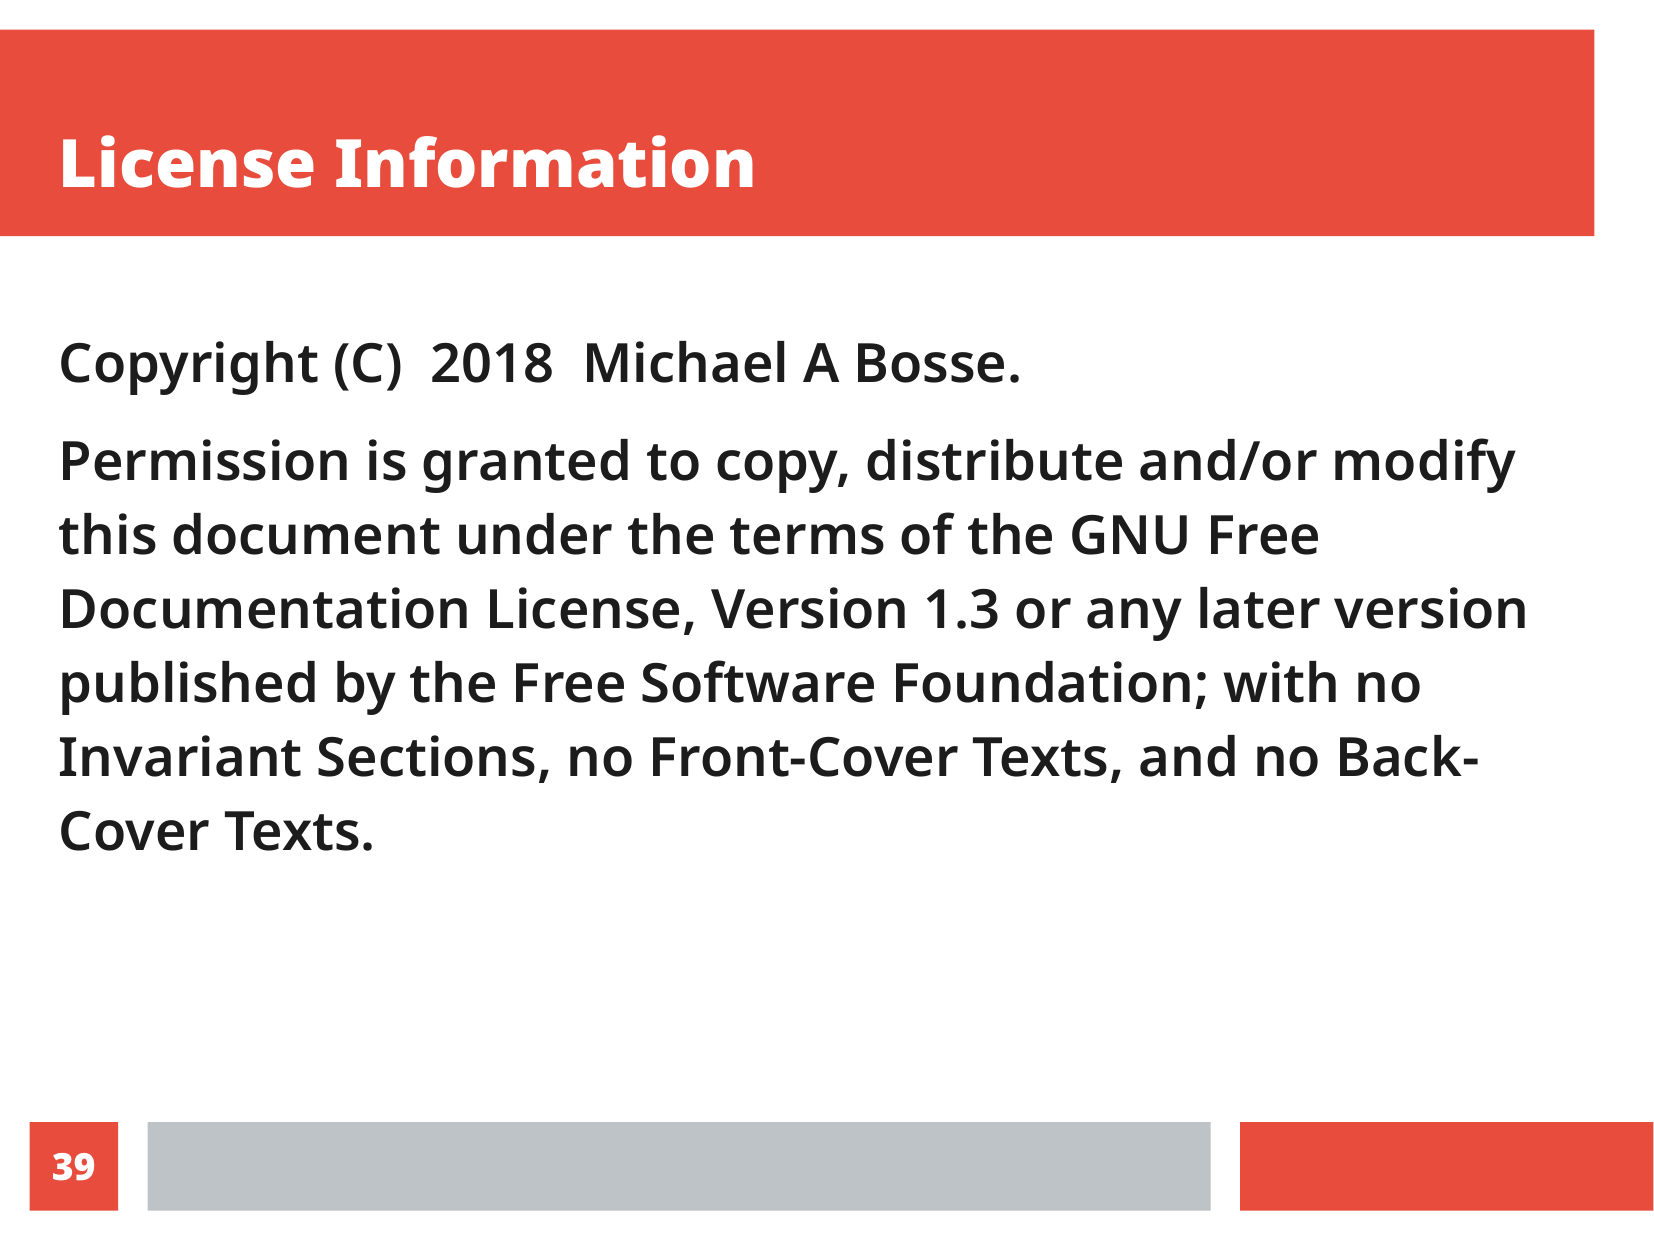

# License Information
Copyright (C) 2018 Michael A Bosse.
Permission is granted to copy, distribute and/or modify this document under the terms of the GNU Free Documentation License, Version 1.3 or any later version published by the Free Software Foundation; with no Invariant Sections, no Front-Cover Texts, and no Back-Cover Texts.
39